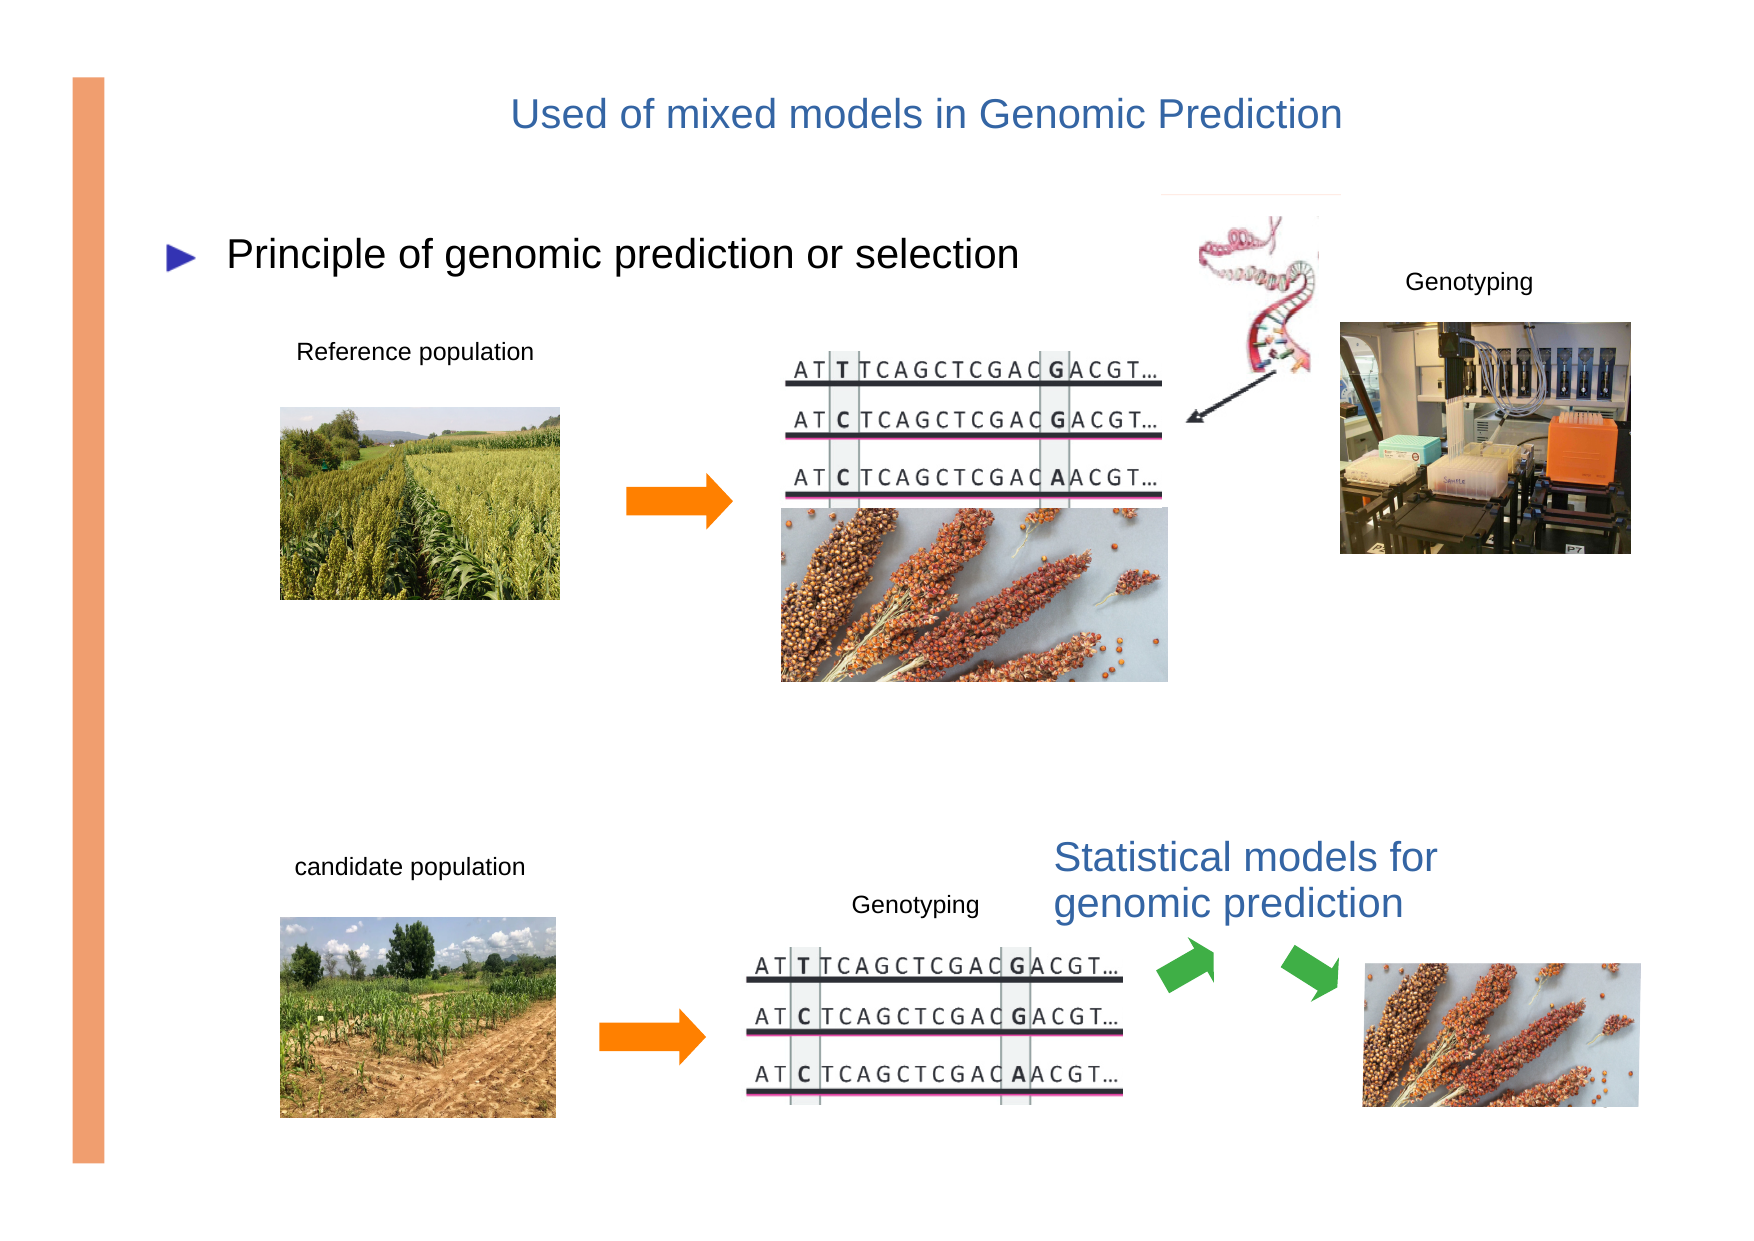

Used of mixed models in Genomic Prediction
Principle of genomic prediction or selection
Genotyping
Reference population
Statistical models for genomic prediction
candidate population
Genotyping
6